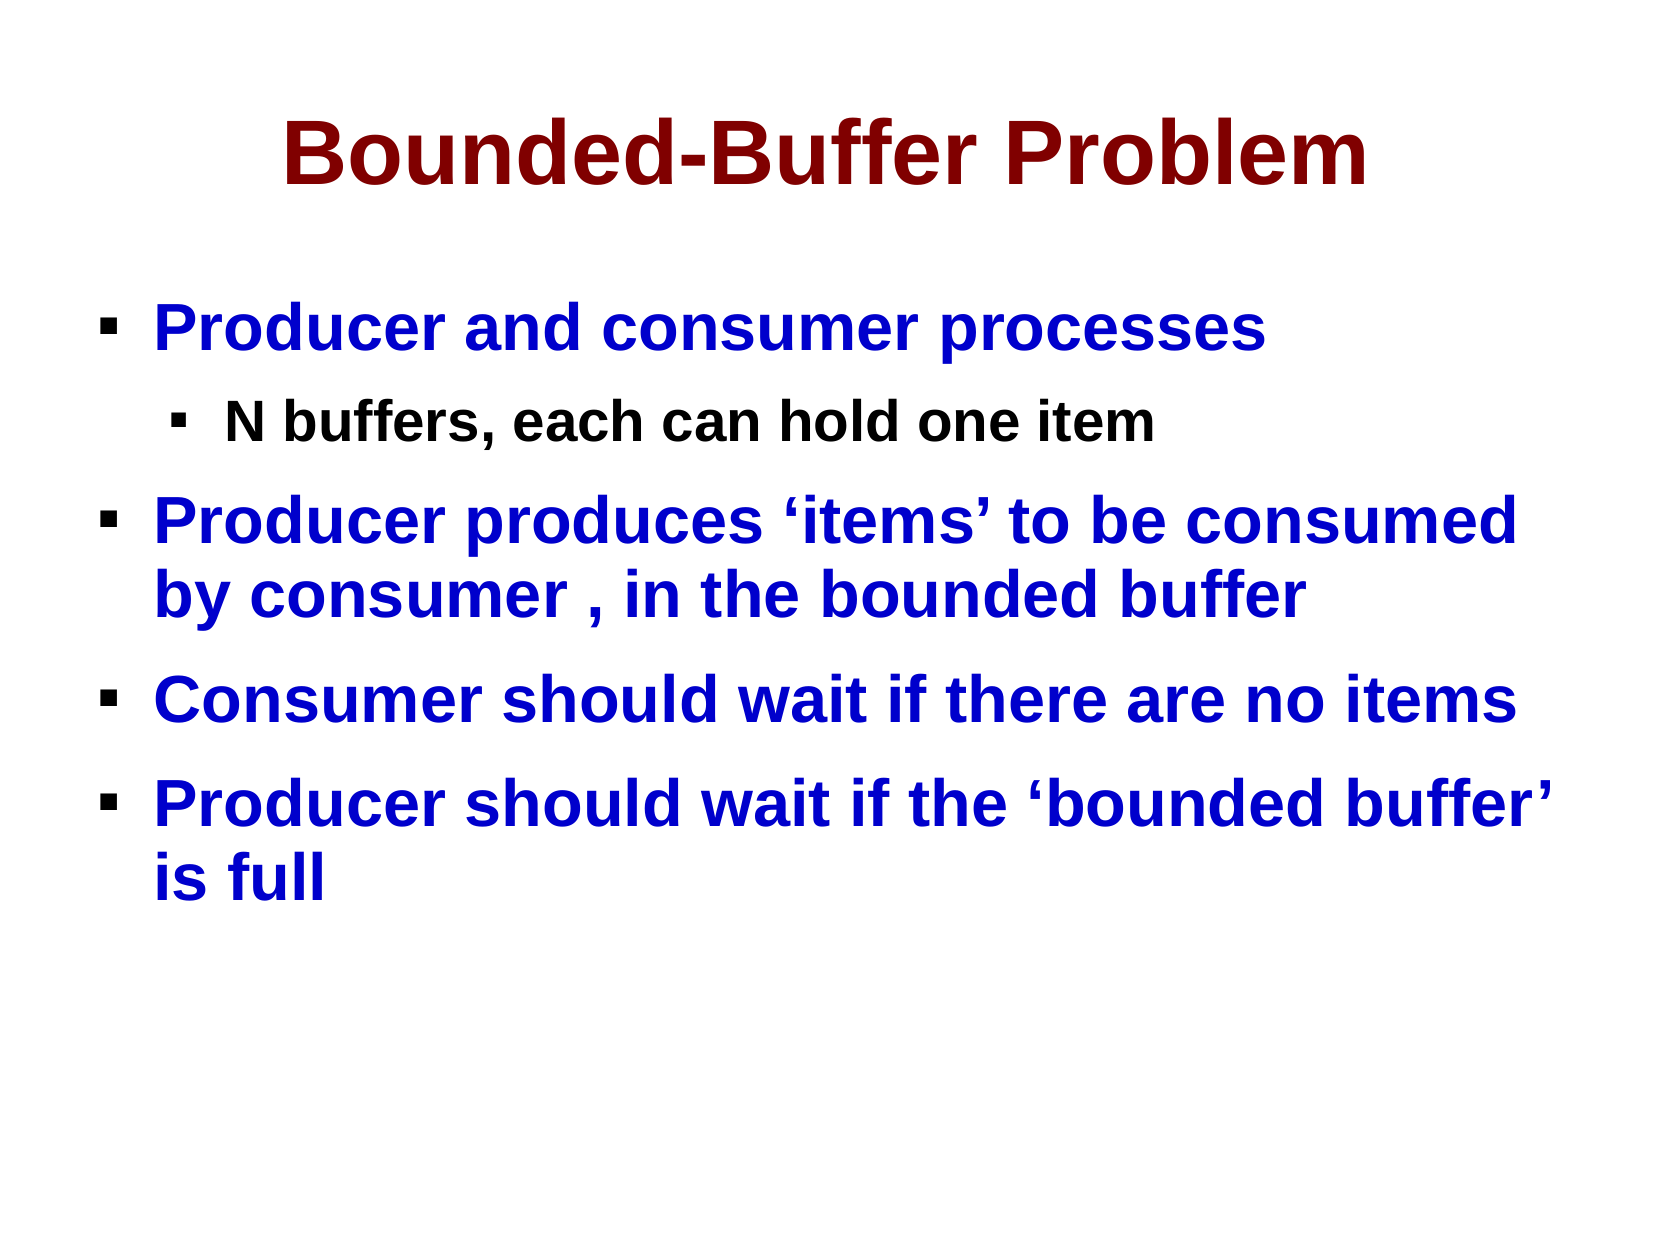

# Bounded-Buffer Problem
Producer and consumer processes
N buffers, each can hold one item
Producer produces ‘items’ to be consumed by consumer , in the bounded buffer
Consumer should wait if there are no items
Producer should wait if the ‘bounded buffer’ is full